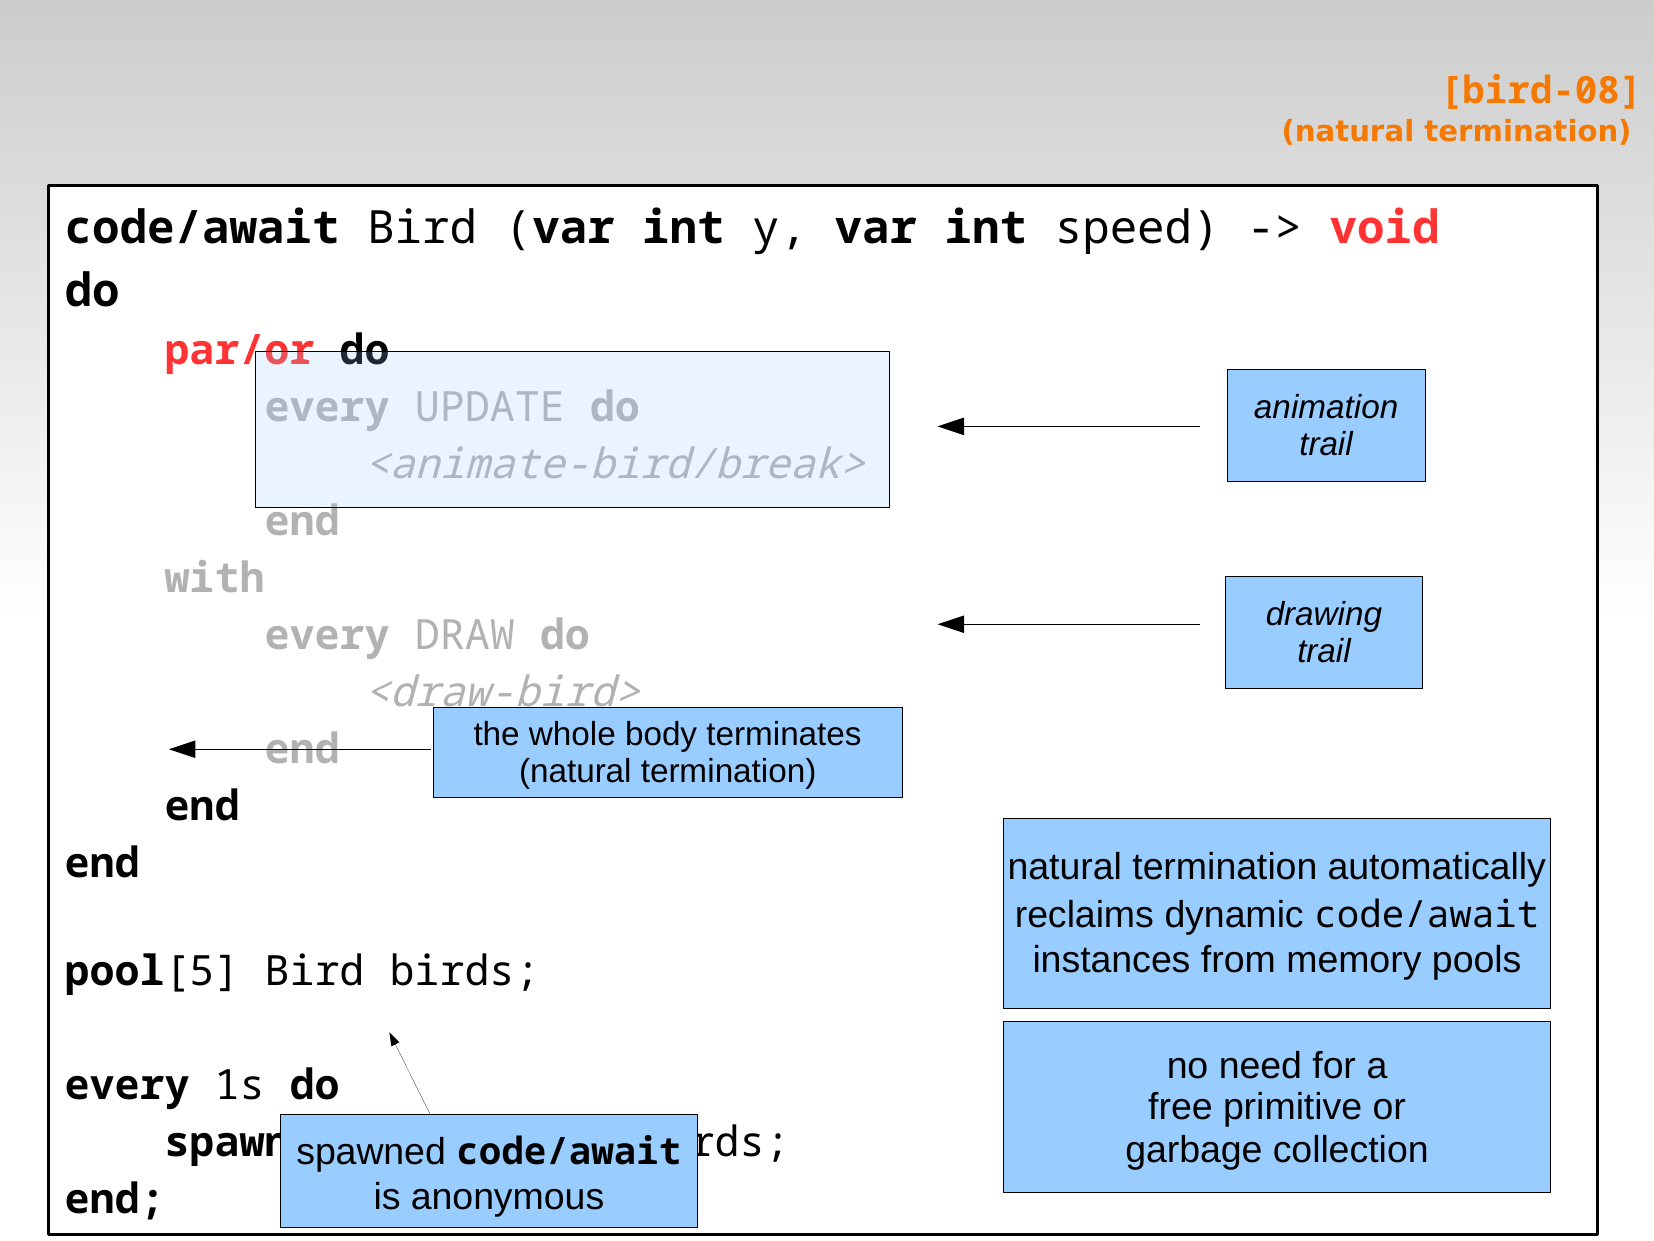

# [bird-08] (natural termination)
code/await Bird (var int y, var int speed) -> void
do
 par/or do
 every UPDATE do
 <animate-bird/break>
 end
 with
 every DRAW do
 <draw-bird>
 end
 end
end
pool[5] Bird birds;
every 1s do
 spawn Bird(...) in birds;
end;
animation
trail
drawing
trail
the whole body terminates
(natural termination)
natural termination automatically
reclaims dynamic code/await
instances from memory pools
no need for a
free primitive or
garbage collection
spawned code/await
is anonymous